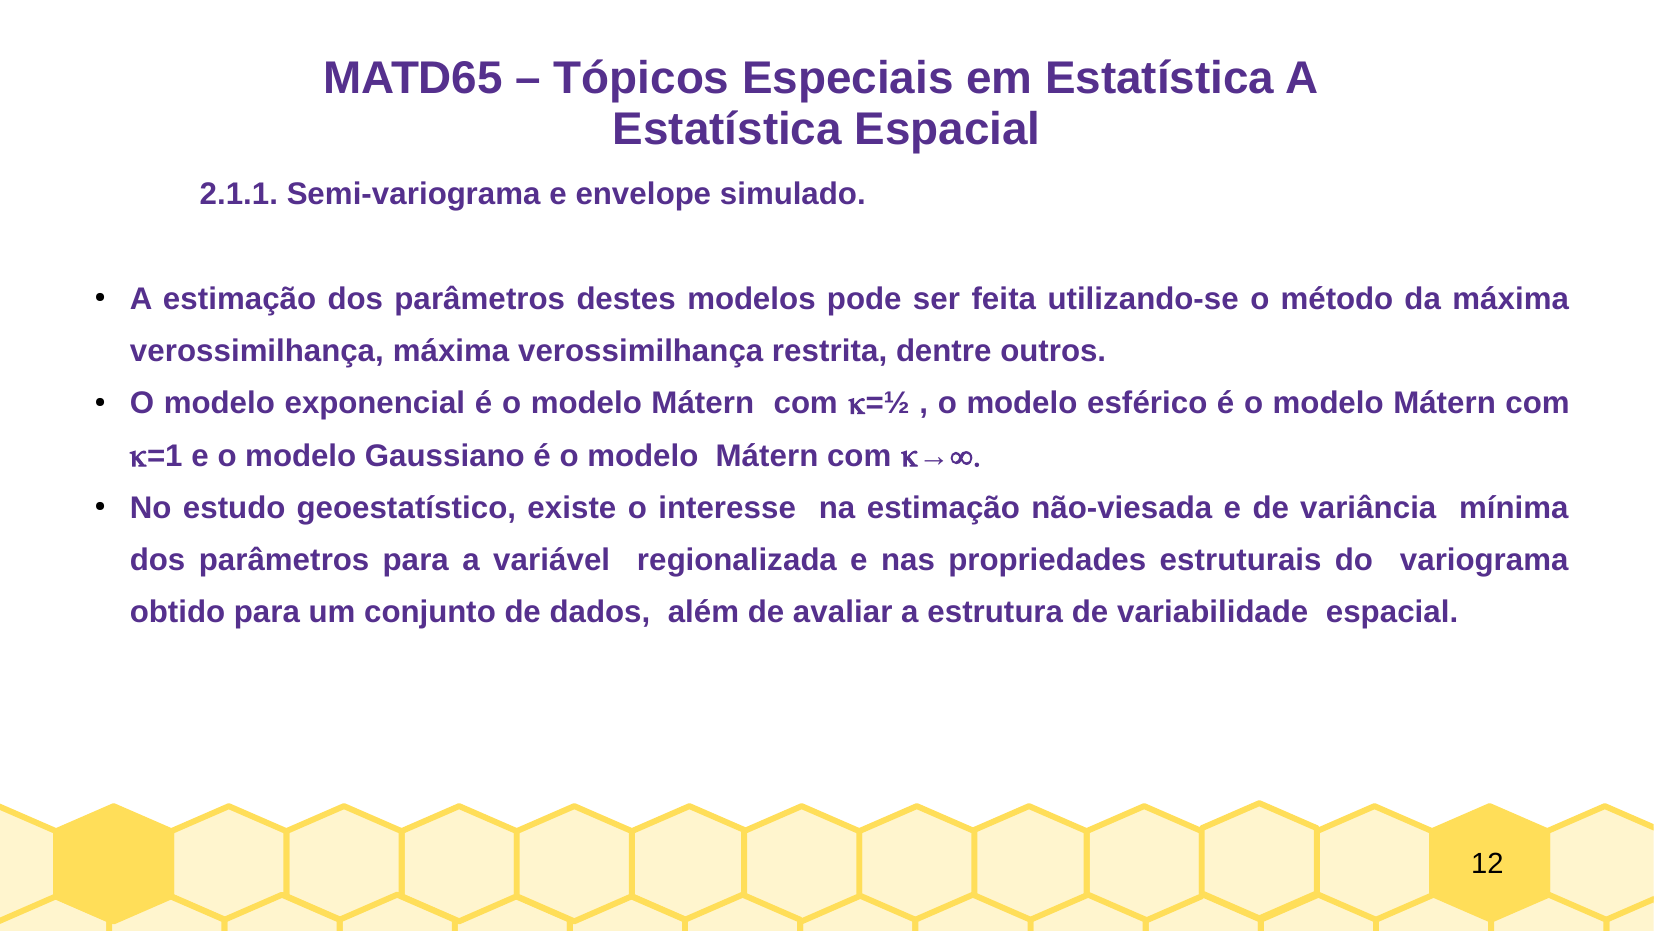

# MATD65 – Tópicos Especiais em Estatística A Estatística Espacial
 2.1.1. Semi-variograma e envelope simulado.
A estimação dos parâmetros destes modelos pode ser feita utilizando-se o método da máxima verossimilhança, máxima verossimilhança restrita, dentre outros.
O modelo exponencial é o modelo Mátern com =½ , o modelo esférico é o modelo Mátern com =1 e o modelo Gaussiano é o modelo Mátern com →.
No estudo geoestatístico, existe o interesse na estimação não-viesada e de variância mínima dos parâmetros para a variável regionalizada e nas propriedades estruturais do variograma obtido para um conjunto de dados, além de avaliar a estrutura de variabilidade espacial.